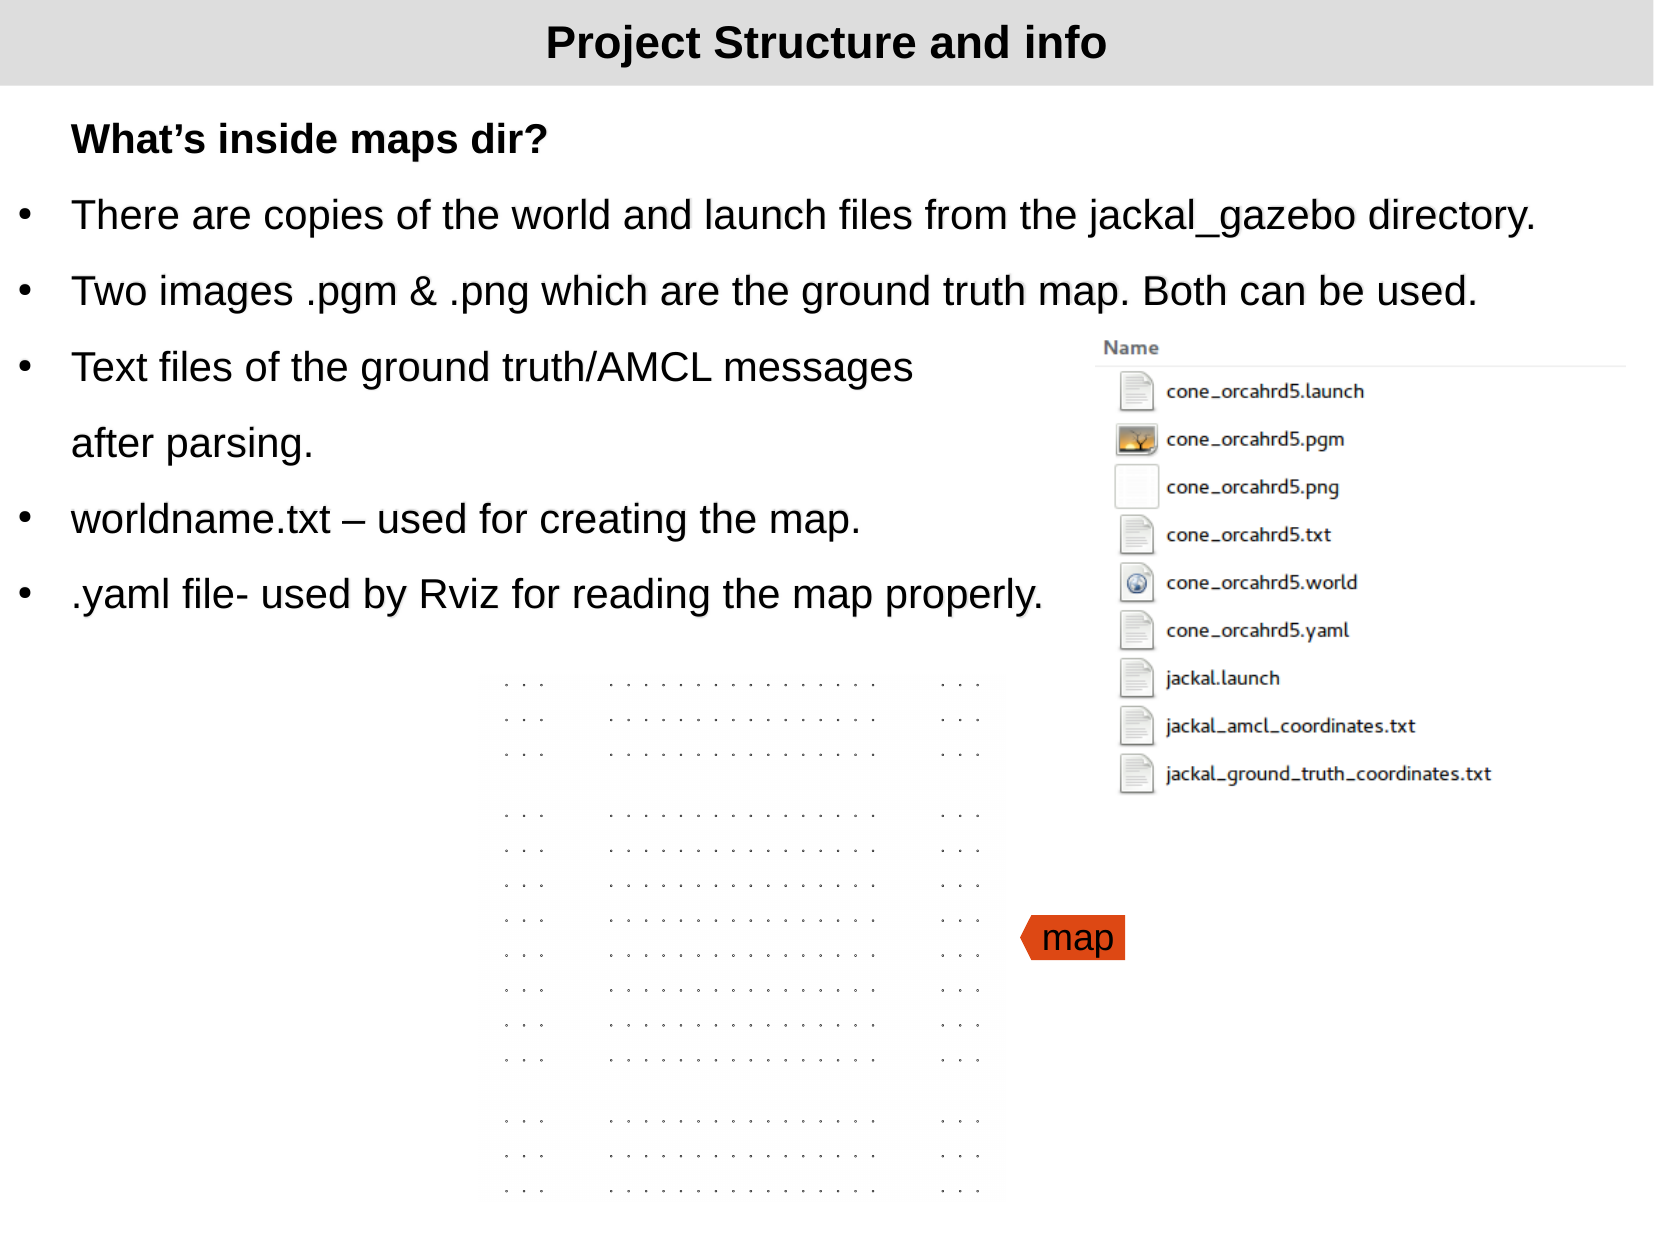

# Project Structure and info
What’s inside maps dir?
There are copies of the world and launch files from the jackal_gazebo directory.
Two images .pgm & .png which are the ground truth map. Both can be used.
Text files of the ground truth/AMCL messages
after parsing.
worldname.txt – used for creating the map.
.yaml file- used by Rviz for reading the map properly.
map